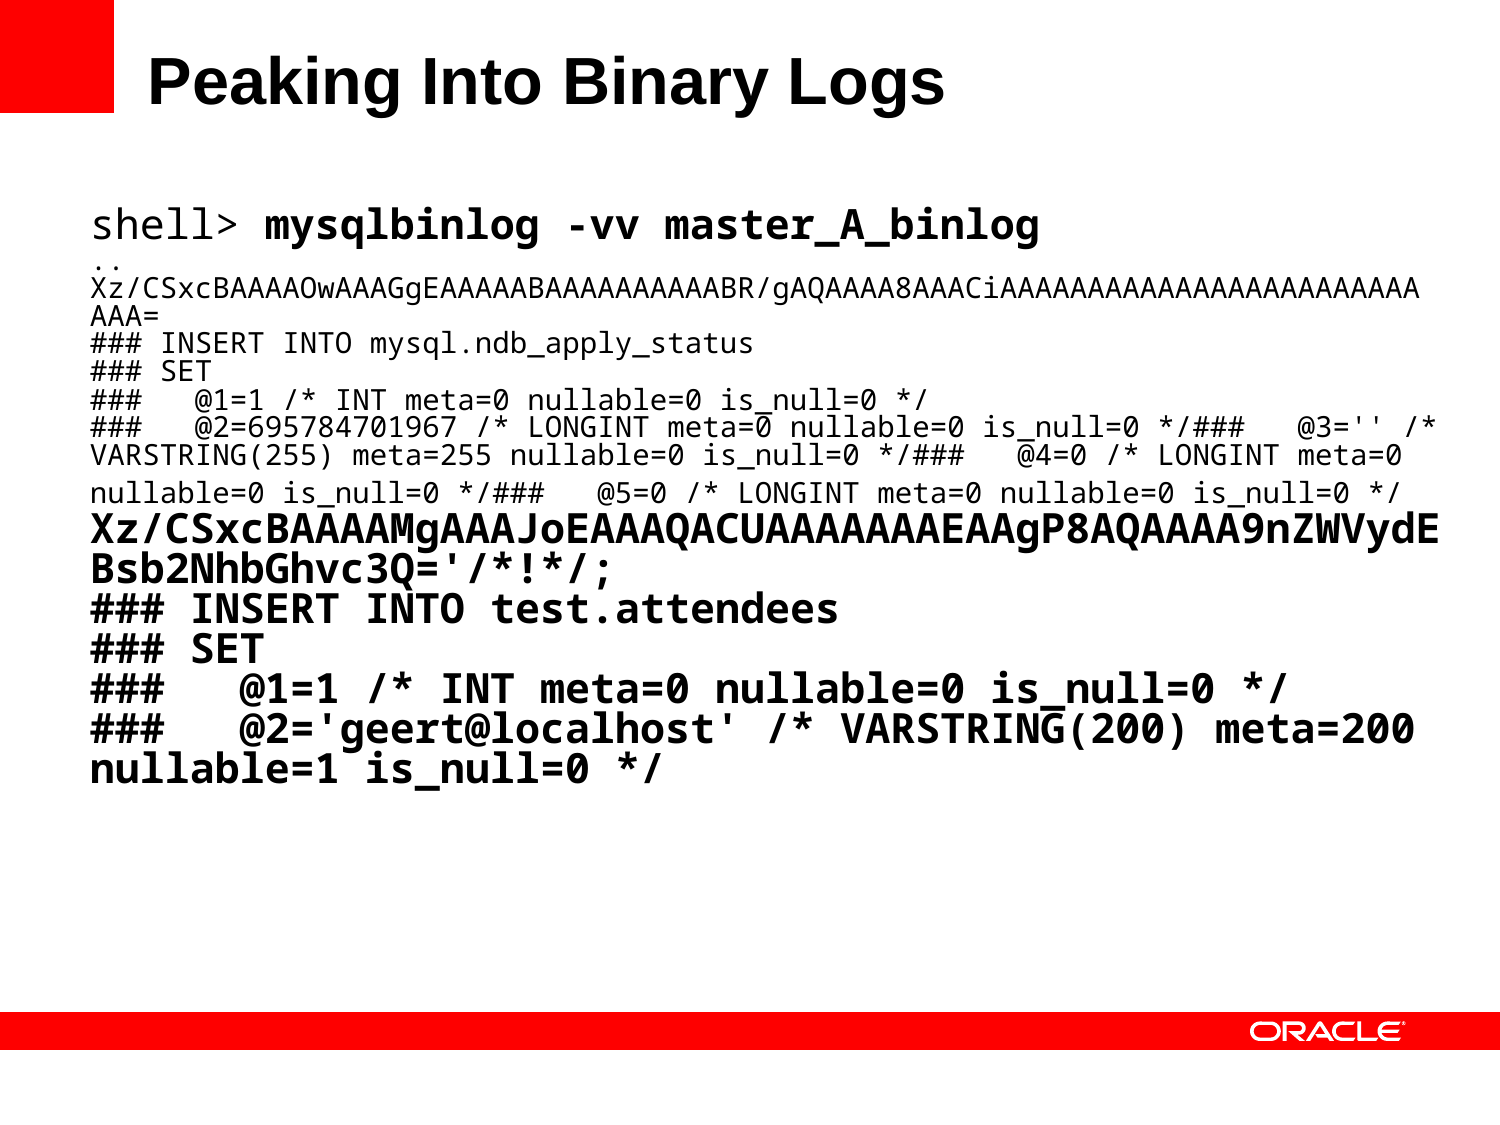

# Peaking Into Binary Logs
shell> mysqlbinlog -vv master_A_binlog
.. Xz/CSxcBAAAAOwAAAGgEAAAAABAAAAAAAAAABR/gAQAAAA8AAACiAAAAAAAAAAAAAAAAAAAAAAAA AAA=
 ### INSERT INTO mysql.ndb_apply_status
 ### SET 
### @1=1 /* INT meta=0 nullable=0 is_null=0 */ 
### @2=695784701967 /* LONGINT meta=0 nullable=0 is_null=0 */ ### @3='' /* VARSTRING(255) meta=255 nullable=0 is_null=0 */ ### @4=0 /* LONGINT meta=0 nullable=0 is_null=0 */ ### @5=0 /* LONGINT meta=0 nullable=0 is_null=0 */ Xz/CSxcBAAAAMgAAAJoEAAAQACUAAAAAAAEAAgP8AQAAAA9nZWVydEBsb2NhbGhvc3Q= '/*!*/; 
### INSERT INTO test.attendees 
### SET
 ### @1=1 /* INT meta=0 nullable=0 is_null=0 */
 ### @2='geert@localhost' /* VARSTRING(200) meta=200 nullable=1 is_null=0 */